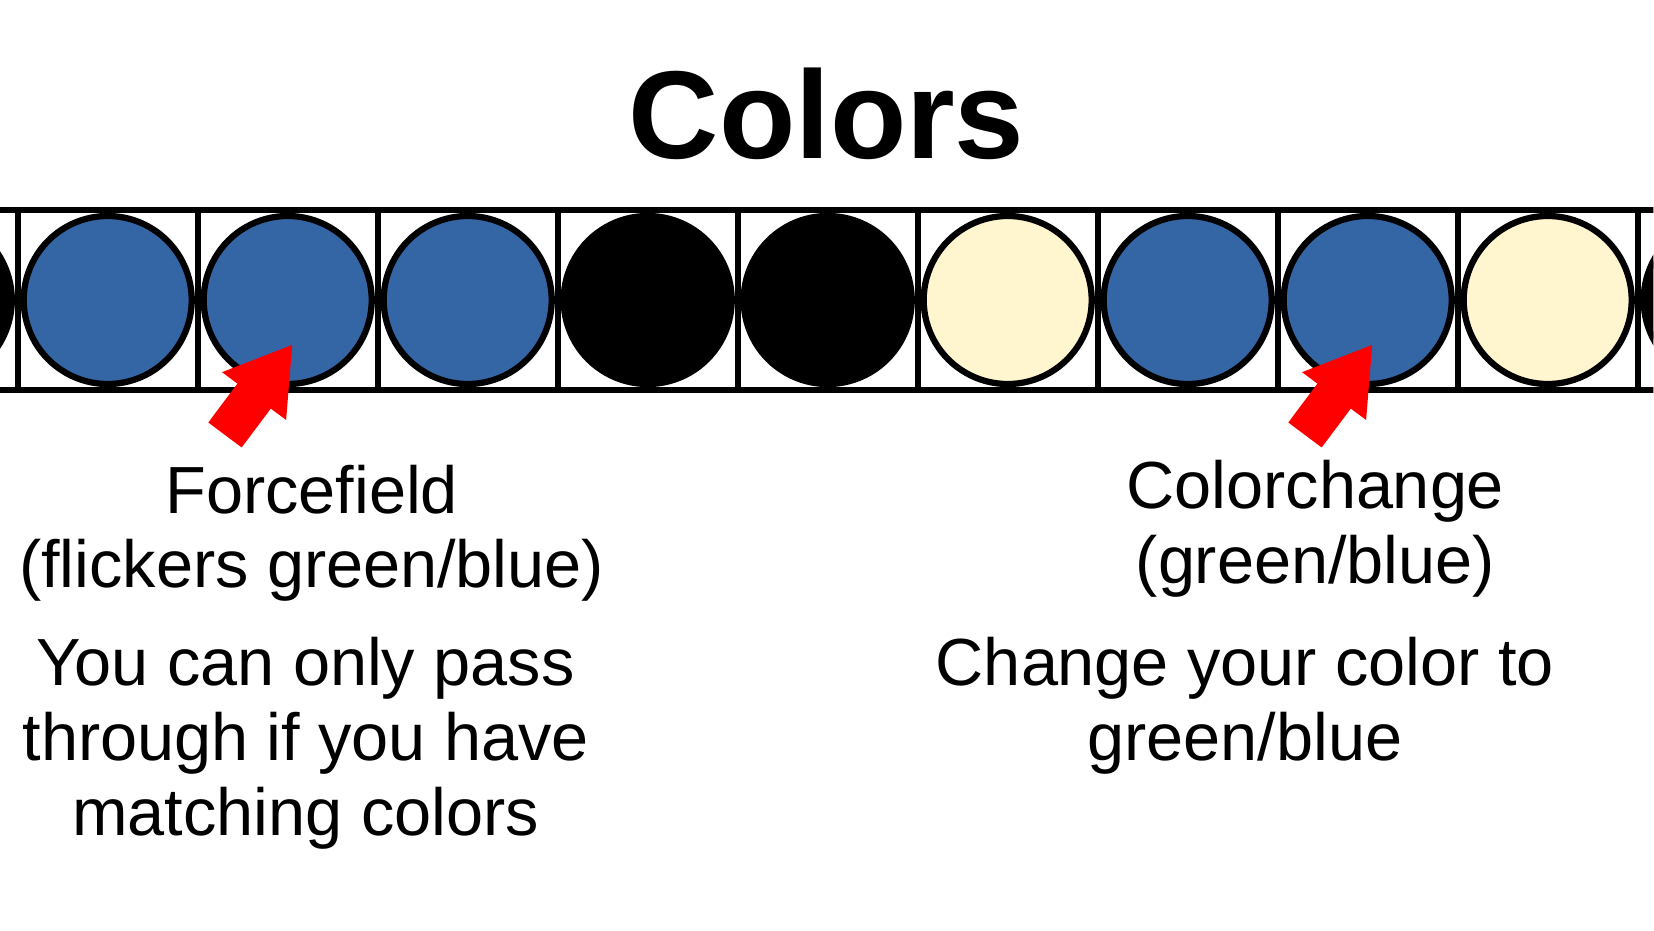

# Colors
Colorchange
(green/blue)
Forcefield
(flickers green/blue)
Change your color to green/blue
You can only pass through if you have matching colors